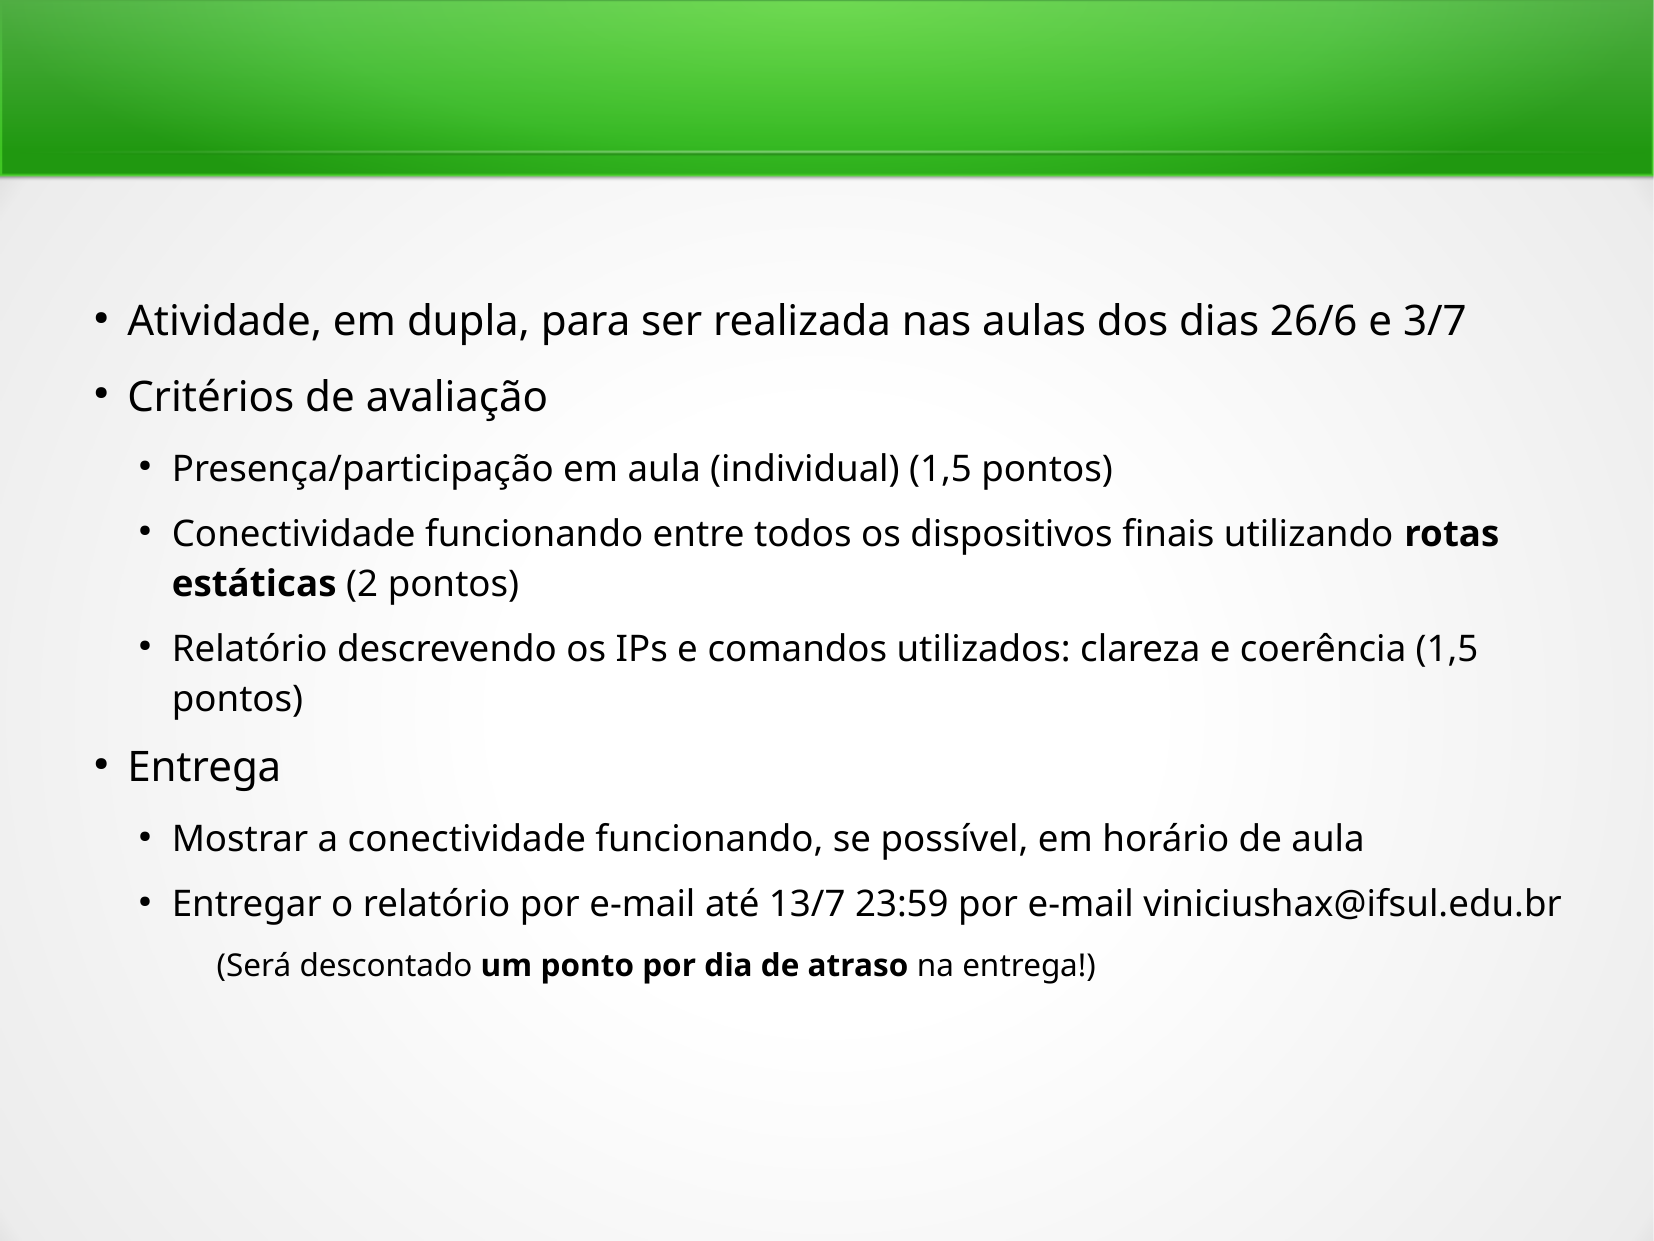

#
Atividade, em dupla, para ser realizada nas aulas dos dias 26/6 e 3/7
Critérios de avaliação
Presença/participação em aula (individual) (1,5 pontos)
Conectividade funcionando entre todos os dispositivos finais utilizando rotas estáticas (2 pontos)
Relatório descrevendo os IPs e comandos utilizados: clareza e coerência (1,5 pontos)
Entrega
Mostrar a conectividade funcionando, se possível, em horário de aula
Entregar o relatório por e-mail até 13/7 23:59 por e-mail viniciushax@ifsul.edu.br
(Será descontado um ponto por dia de atraso na entrega!)